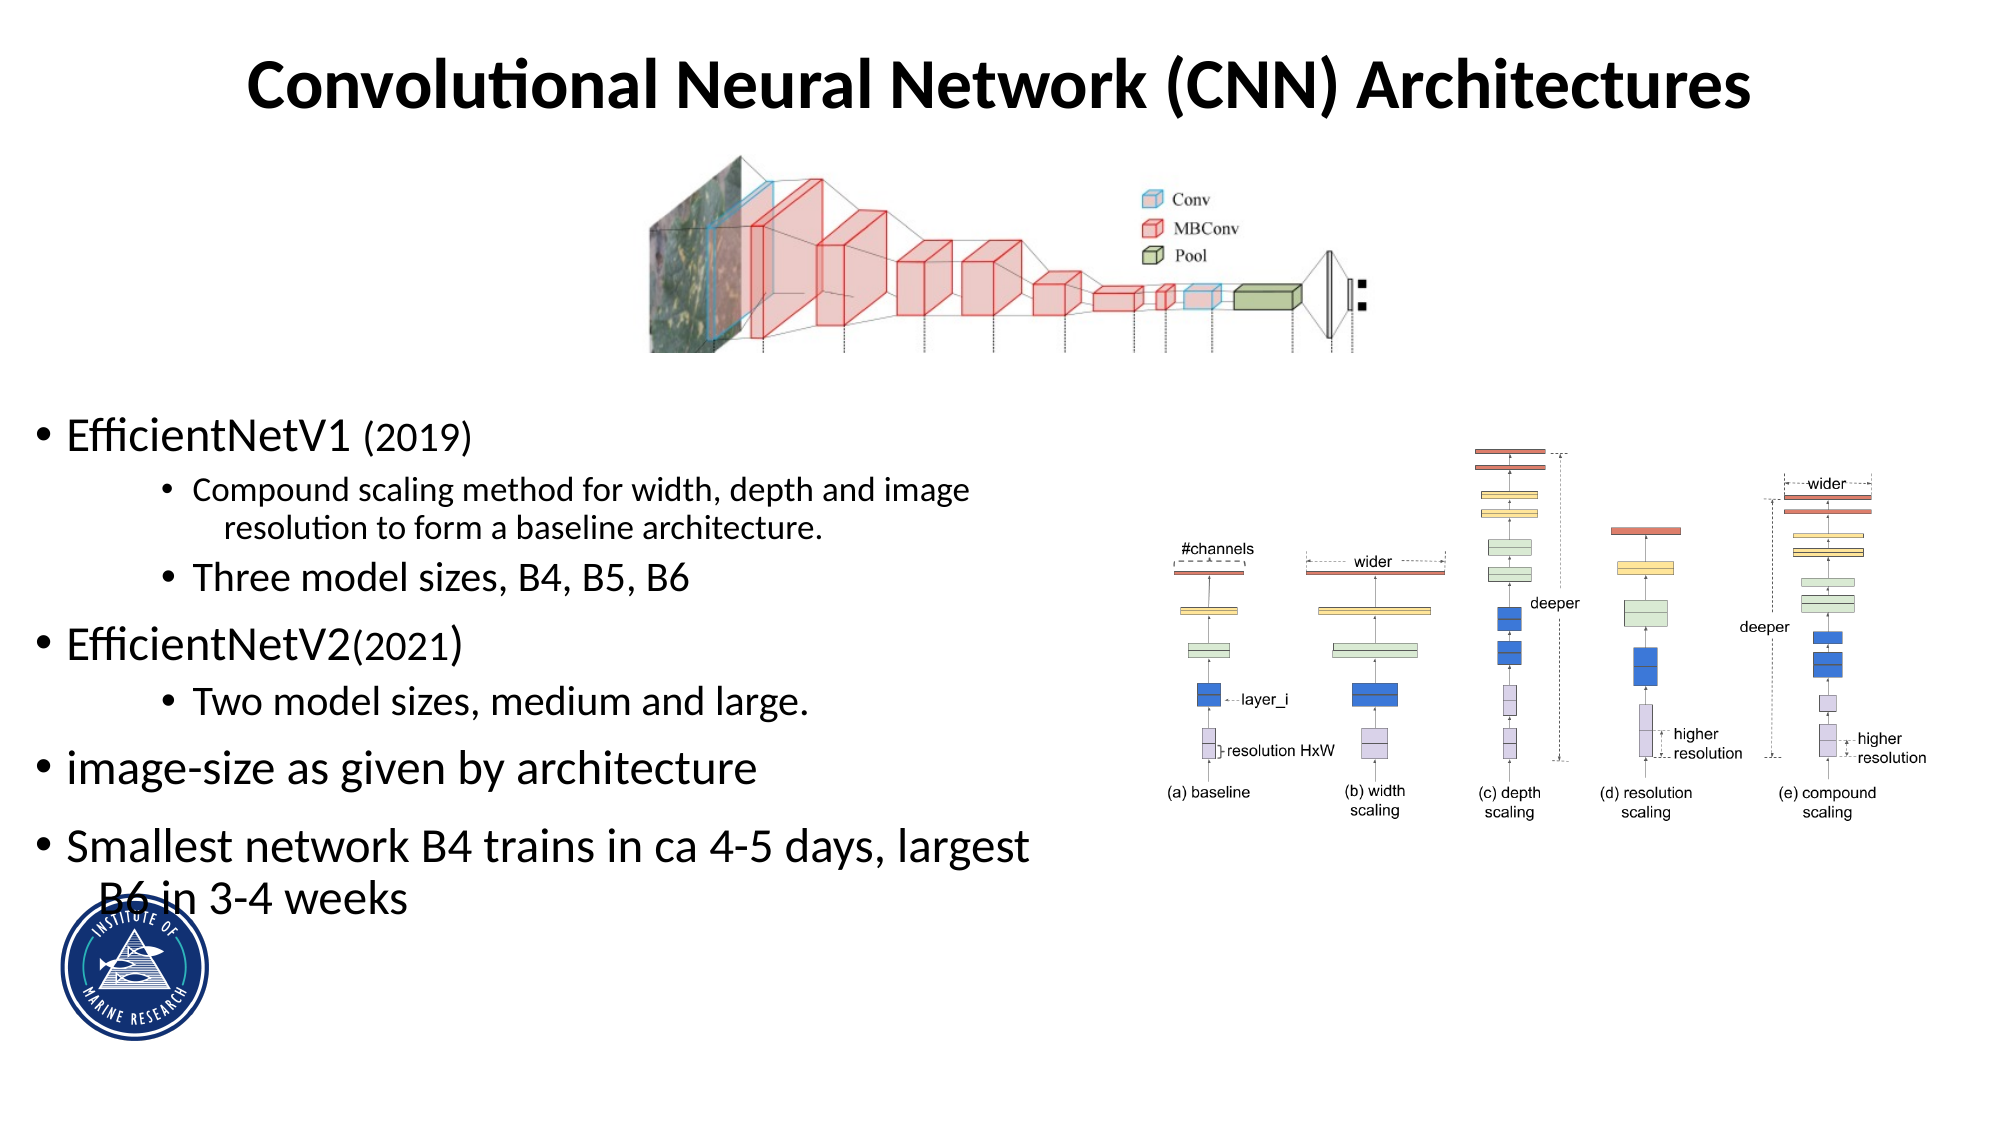

Convolutional Neural Network (CNN) Architectures
#
EfficientNetV1 (2019)
Compound scaling method for width, depth and image resolution to form a baseline architecture.
Three model sizes, B4, B5, B6
EfficientNetV2(2021)
Two model sizes, medium and large.
image-size as given by architecture
Smallest network B4 trains in ca 4-5 days, largest B6 in 3-4 weeks